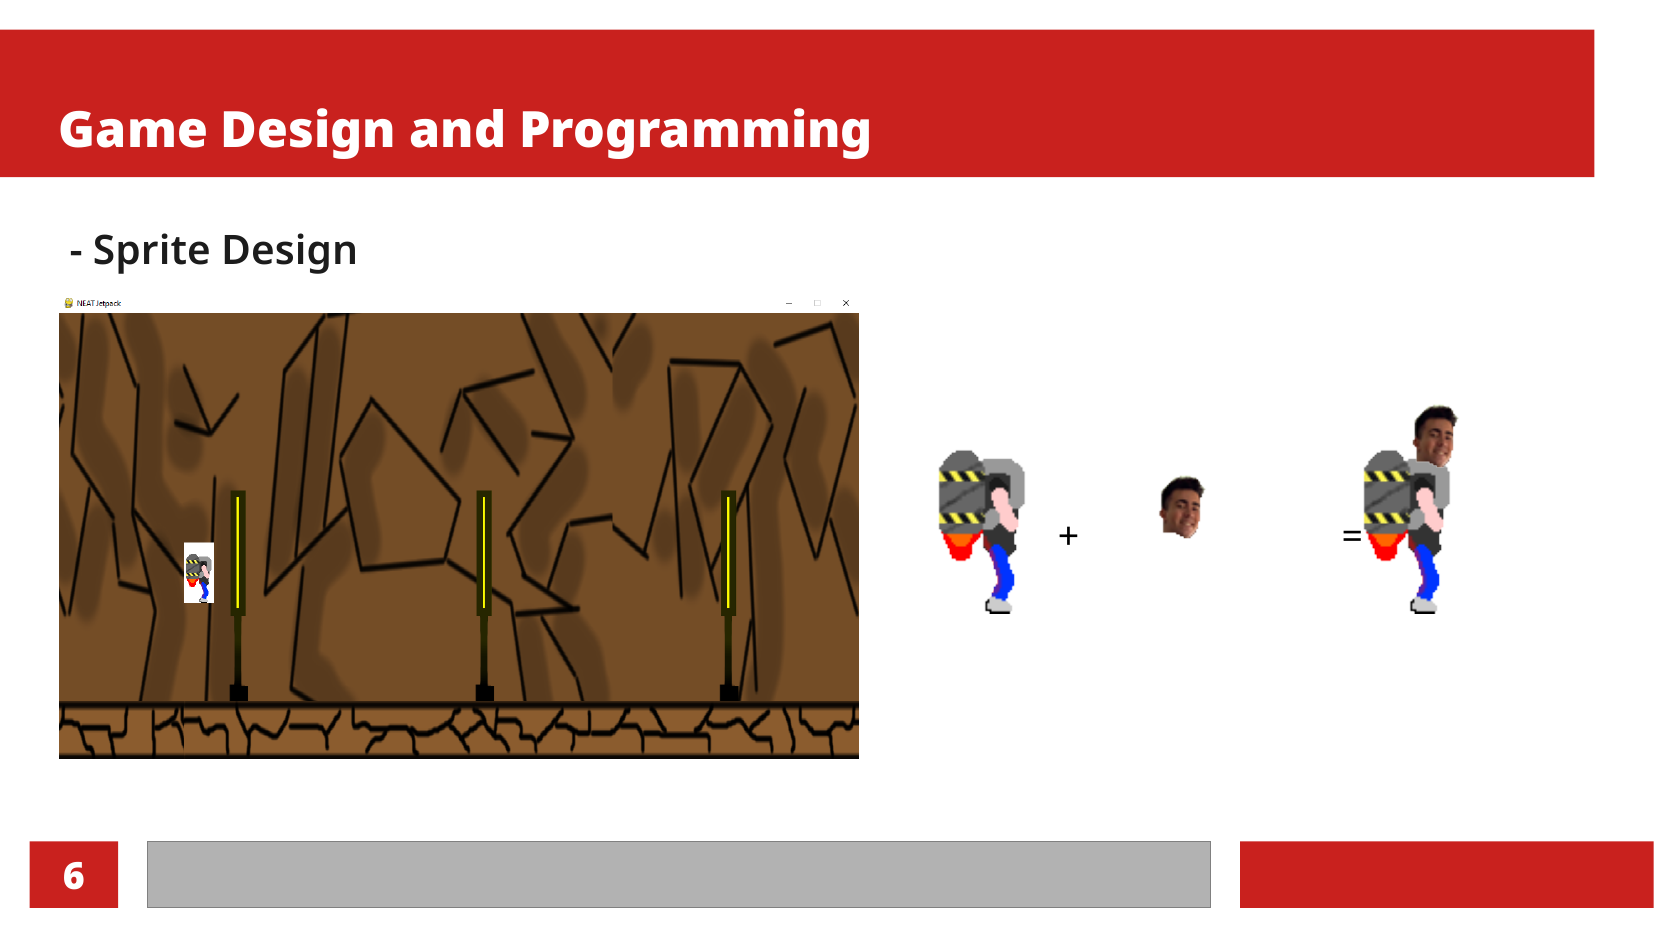

# Game Design and Programming
 - Sprite Design
 + =
6